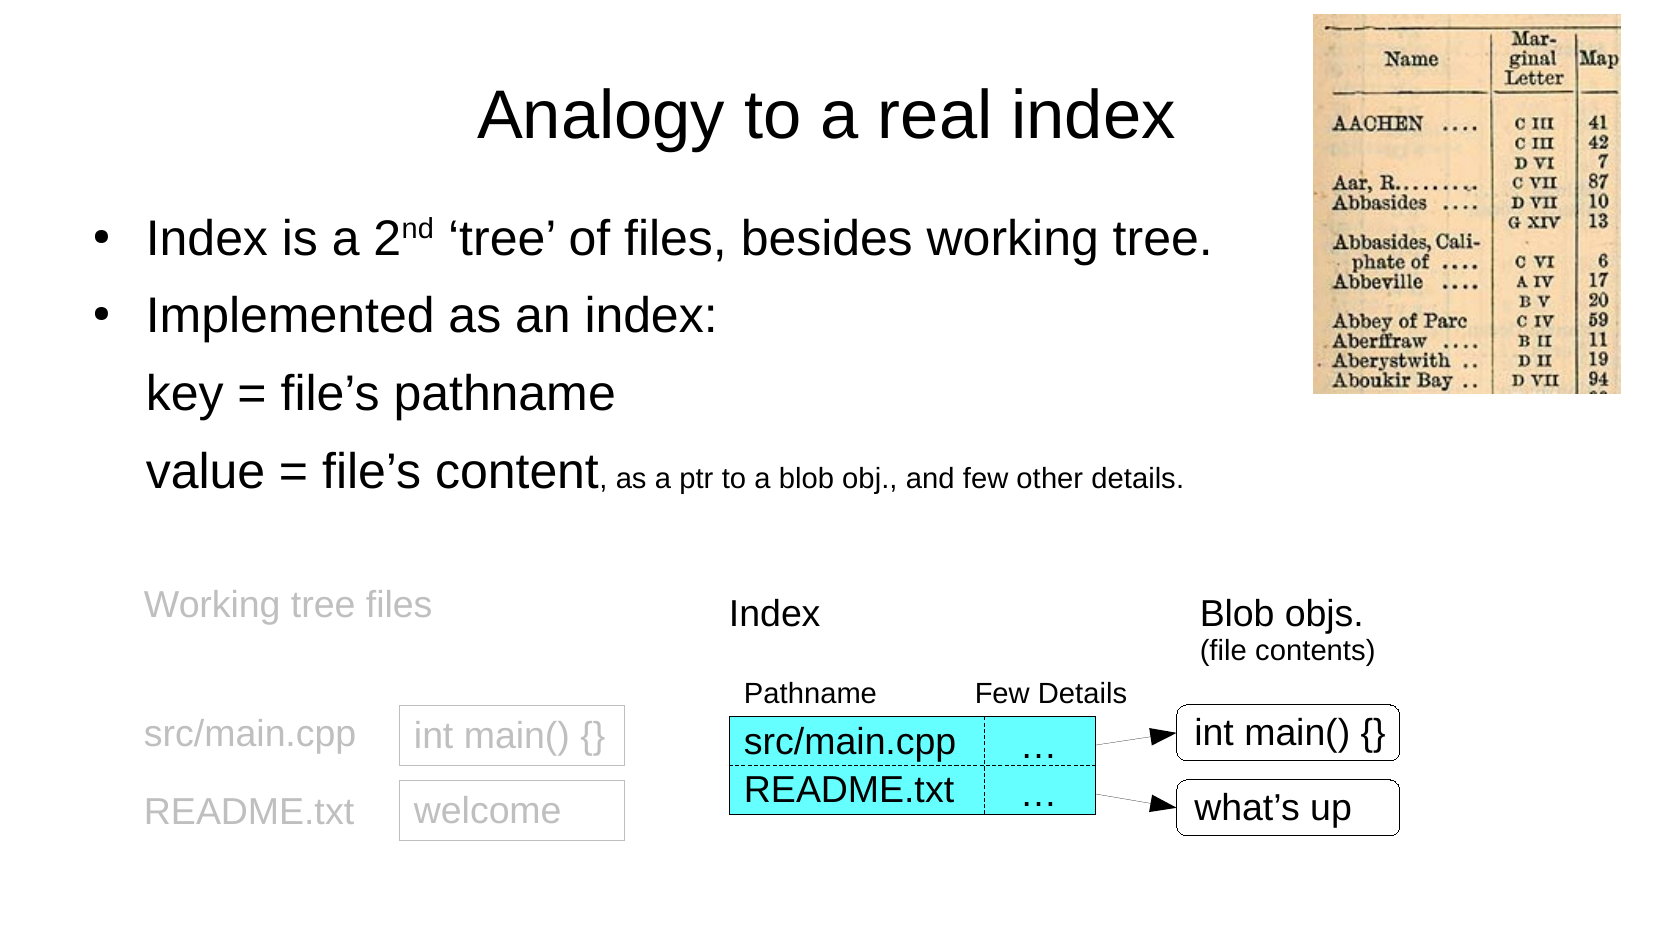

# Analogy to a real index
Index is a 2nd ‘tree’ of files, besides working tree.
Implemented as an index:
key = file’s pathname
value = file’s content, as a ptr to a blob obj., and few other details.
Working tree files
Index
Blob objs.
(file contents)
Pathname
Few Details
src/main.cpp
int main() {}
int main() {}
src/main.cpp
…
…
README.txt
welcome
what’s up
README.txt